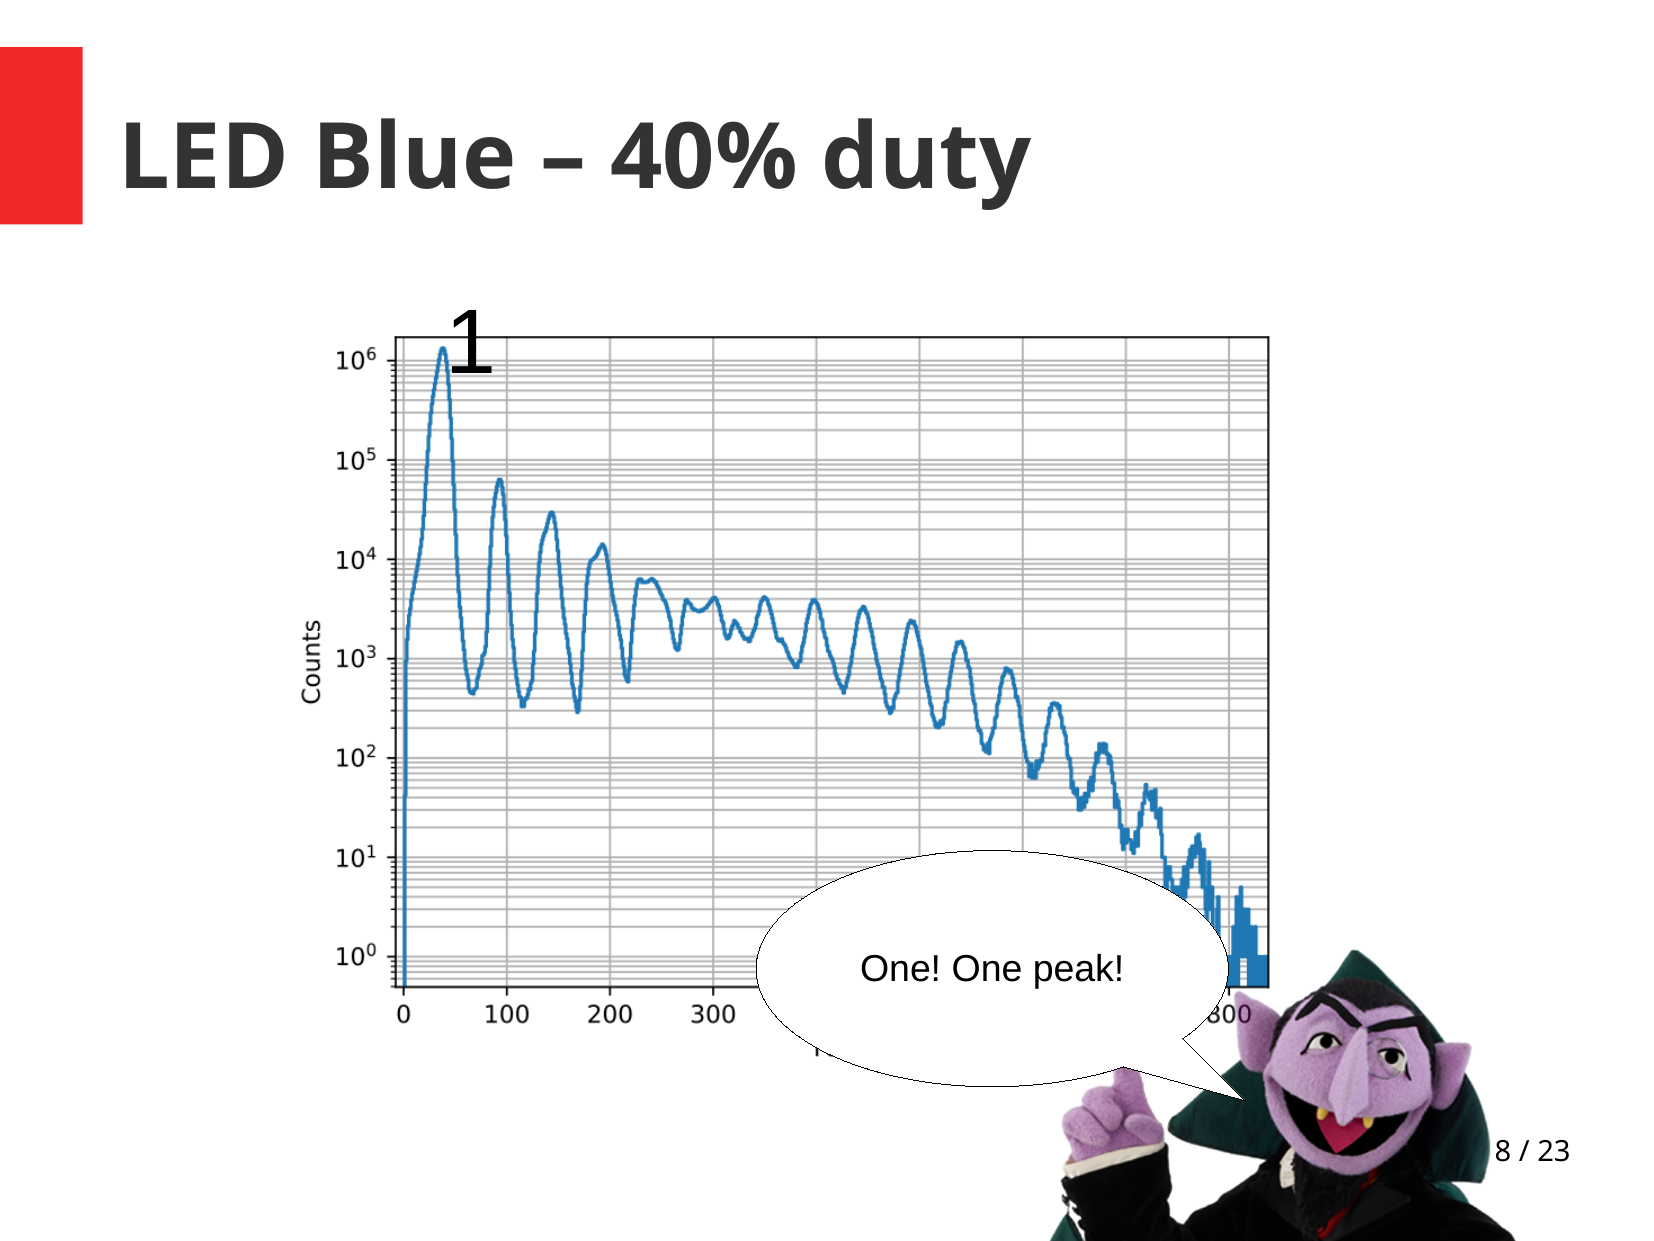

# LED Blue – 40% duty
1
One! One peak!
8